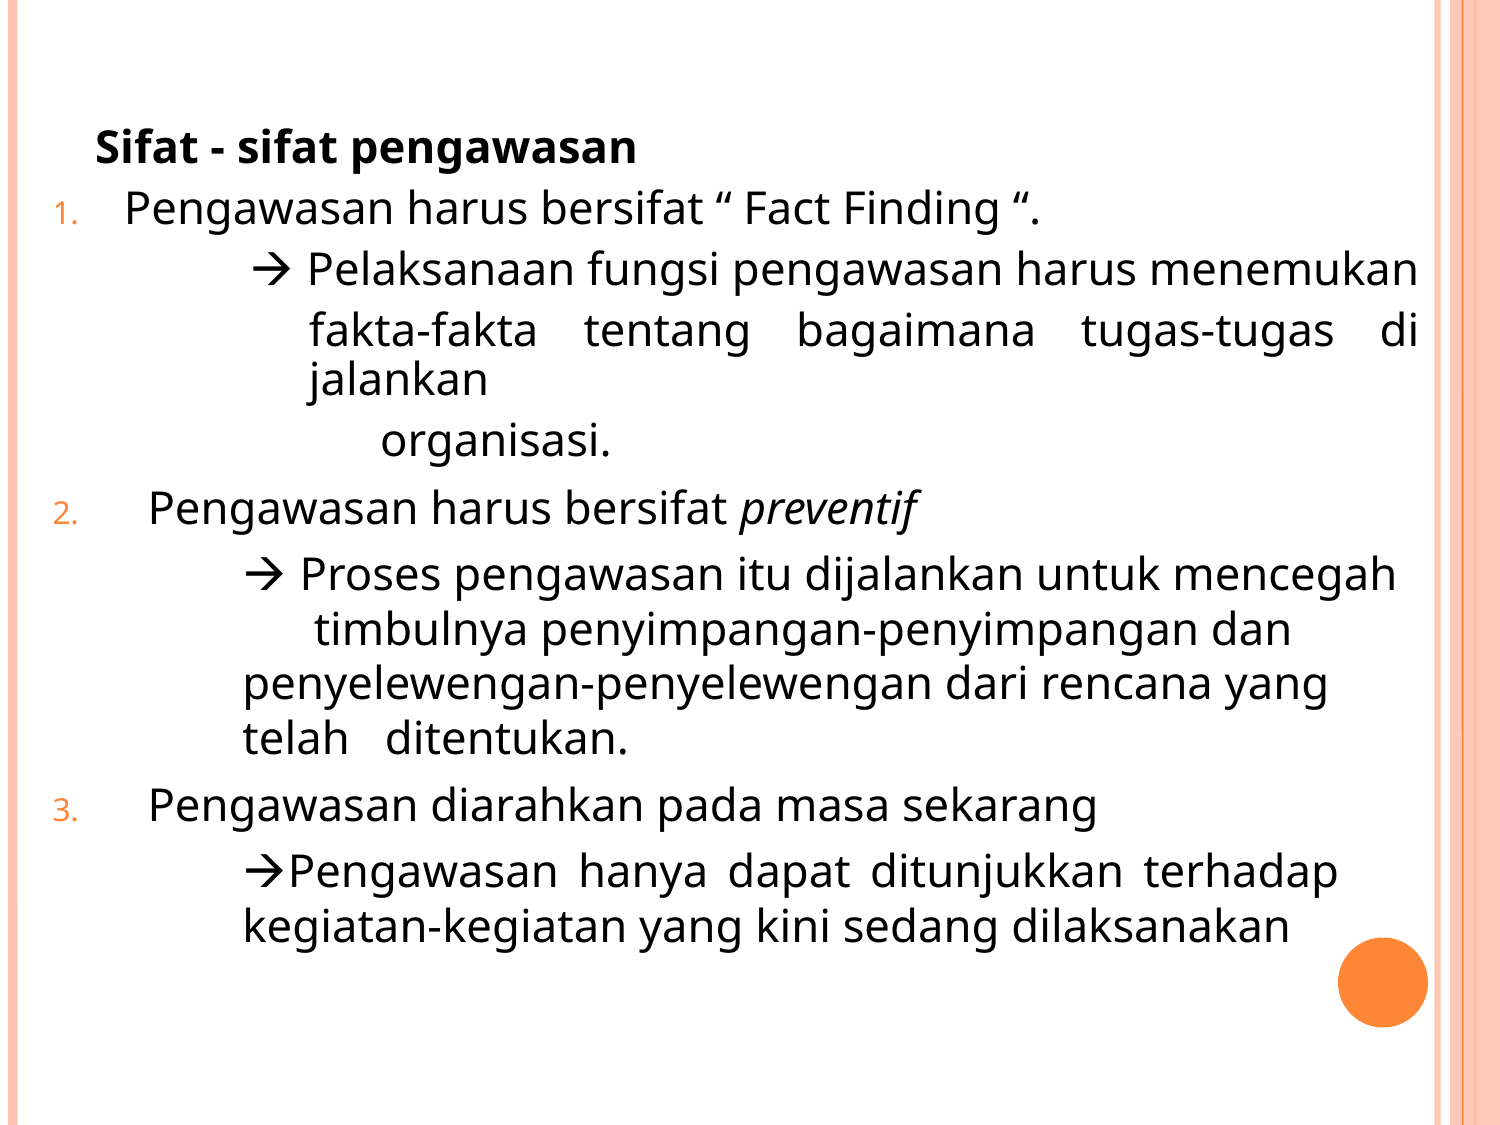

# Sifat - sifat pengawasan
Pengawasan harus bersifat “ Fact Finding “.
  Pelaksanaan fungsi pengawasan harus menemukan
	fakta-fakta tentang bagaimana tugas-tugas di jalankan
 	organisasi.
Pengawasan harus bersifat preventif
	 Proses pengawasan itu dijalankan untuk mencegah 	timbulnya penyimpangan-penyimpangan dan 	penyelewengan-penyelewengan dari rencana yang 	telah 	ditentukan.
Pengawasan diarahkan pada masa sekarang
	Pengawasan hanya dapat ditunjukkan terhadap 	kegiatan-kegiatan yang kini sedang dilaksanakan